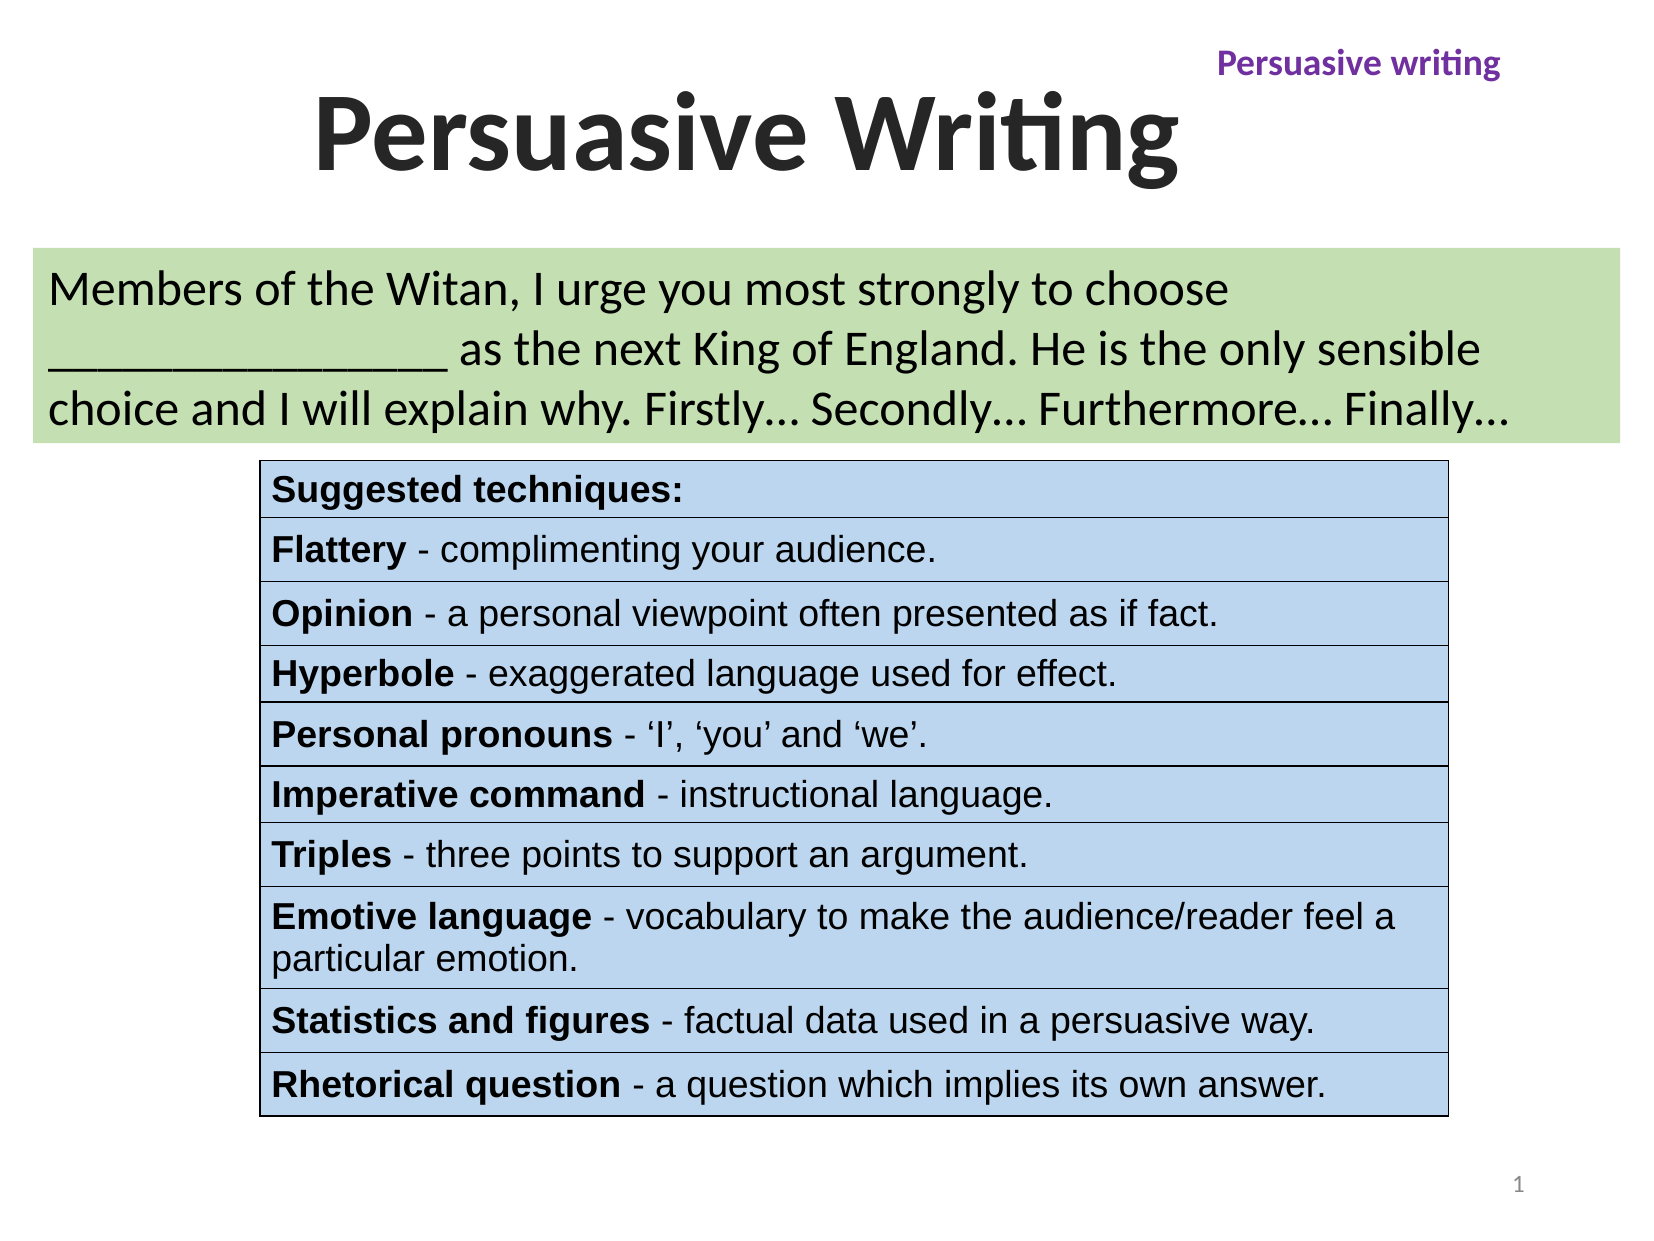

Persuasive writing
Persuasive Writing
Members of the Witan, I urge you most strongly to choose ________________ as the next King of England. He is the only sensible choice and I will explain why. Firstly… Secondly… Furthermore… Finally…
| Suggested techniques: |
| --- |
| Flattery - complimenting your audience. |
| Opinion - a personal viewpoint often presented as if fact. |
| Hyperbole - exaggerated language used for effect. |
| Personal pronouns - ‘I’, ‘you’ and ‘we’. |
| Imperative command - instructional language. |
| Triples - three points to support an argument. |
| Emotive language - vocabulary to make the audience/reader feel a particular emotion. |
| Statistics and figures - factual data used in a persuasive way. |
| Rhetorical question - a question which implies its own answer. |